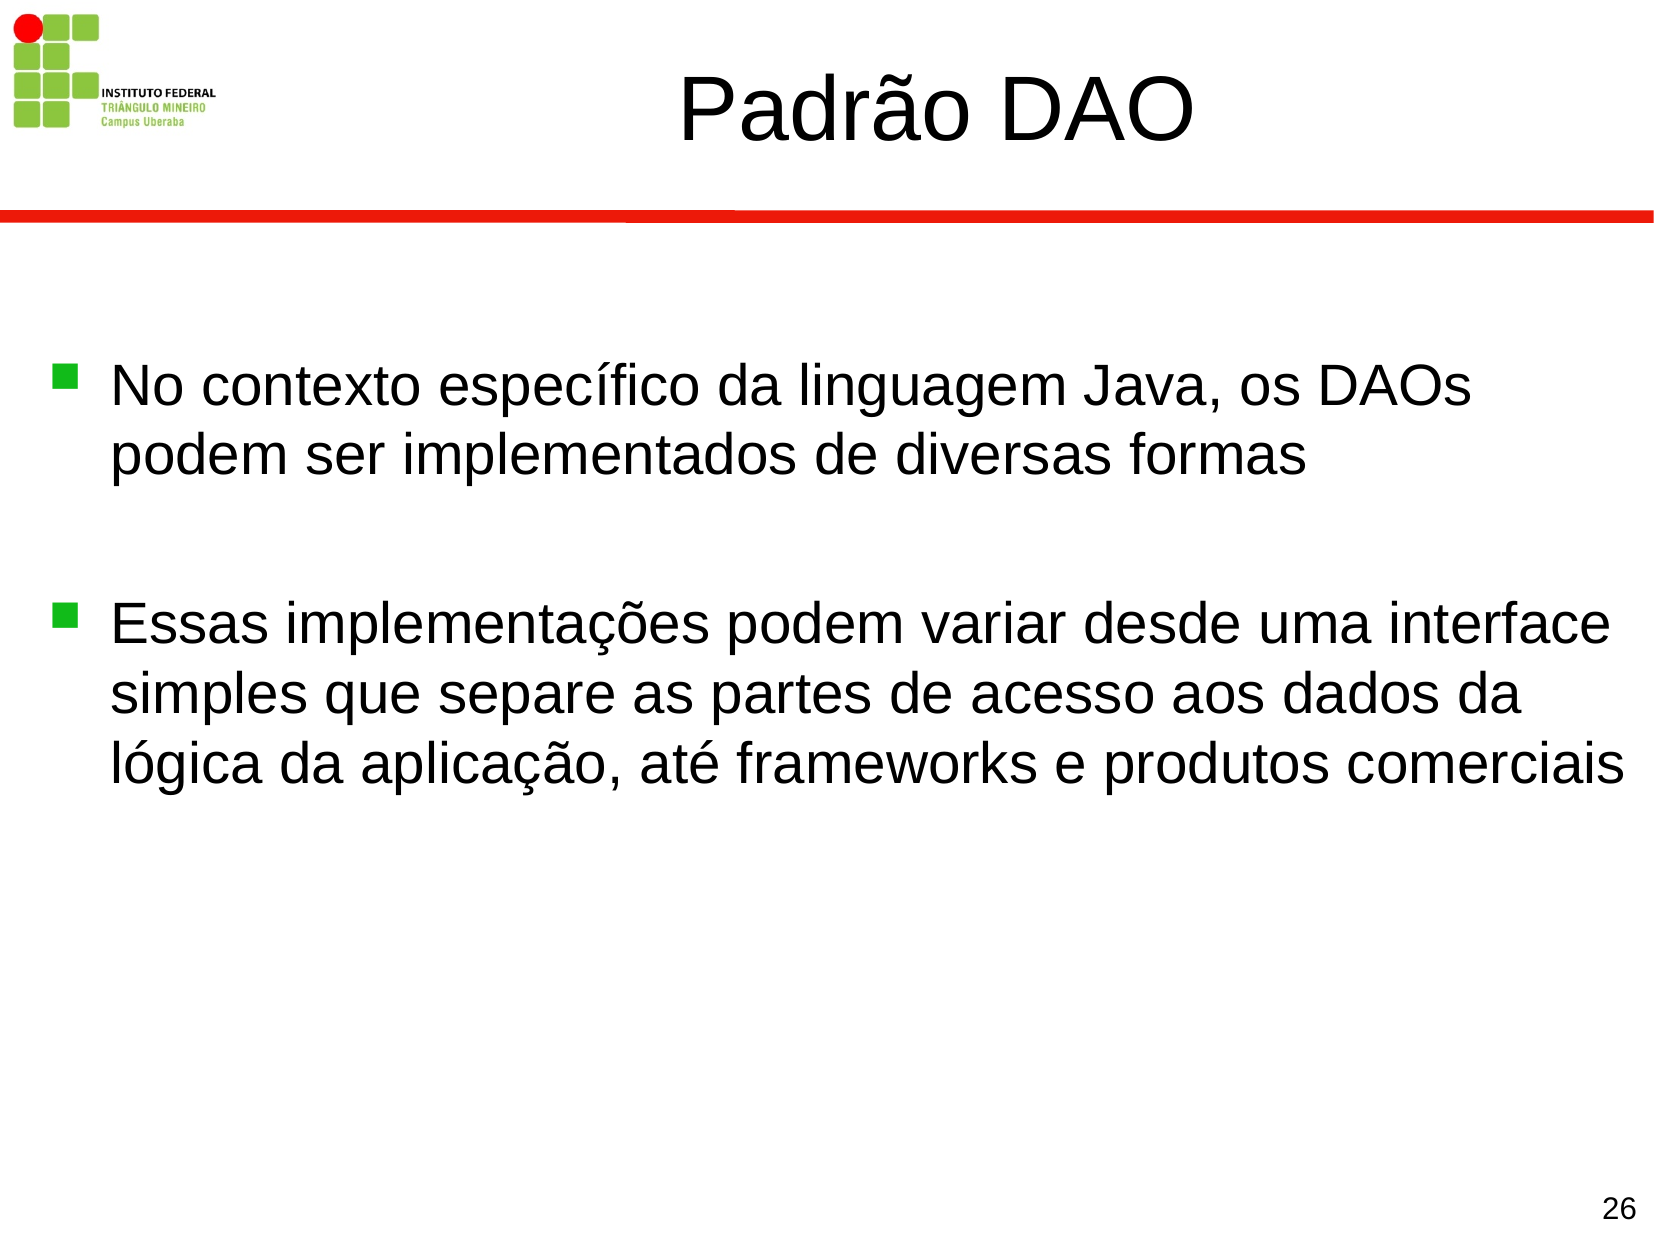

Padrão DAO
No contexto específico da linguagem Java, os DAOs podem ser implementados de diversas formas
Essas implementações podem variar desde uma interface simples que separe as partes de acesso aos dados da lógica da aplicação, até frameworks e produtos comerciais